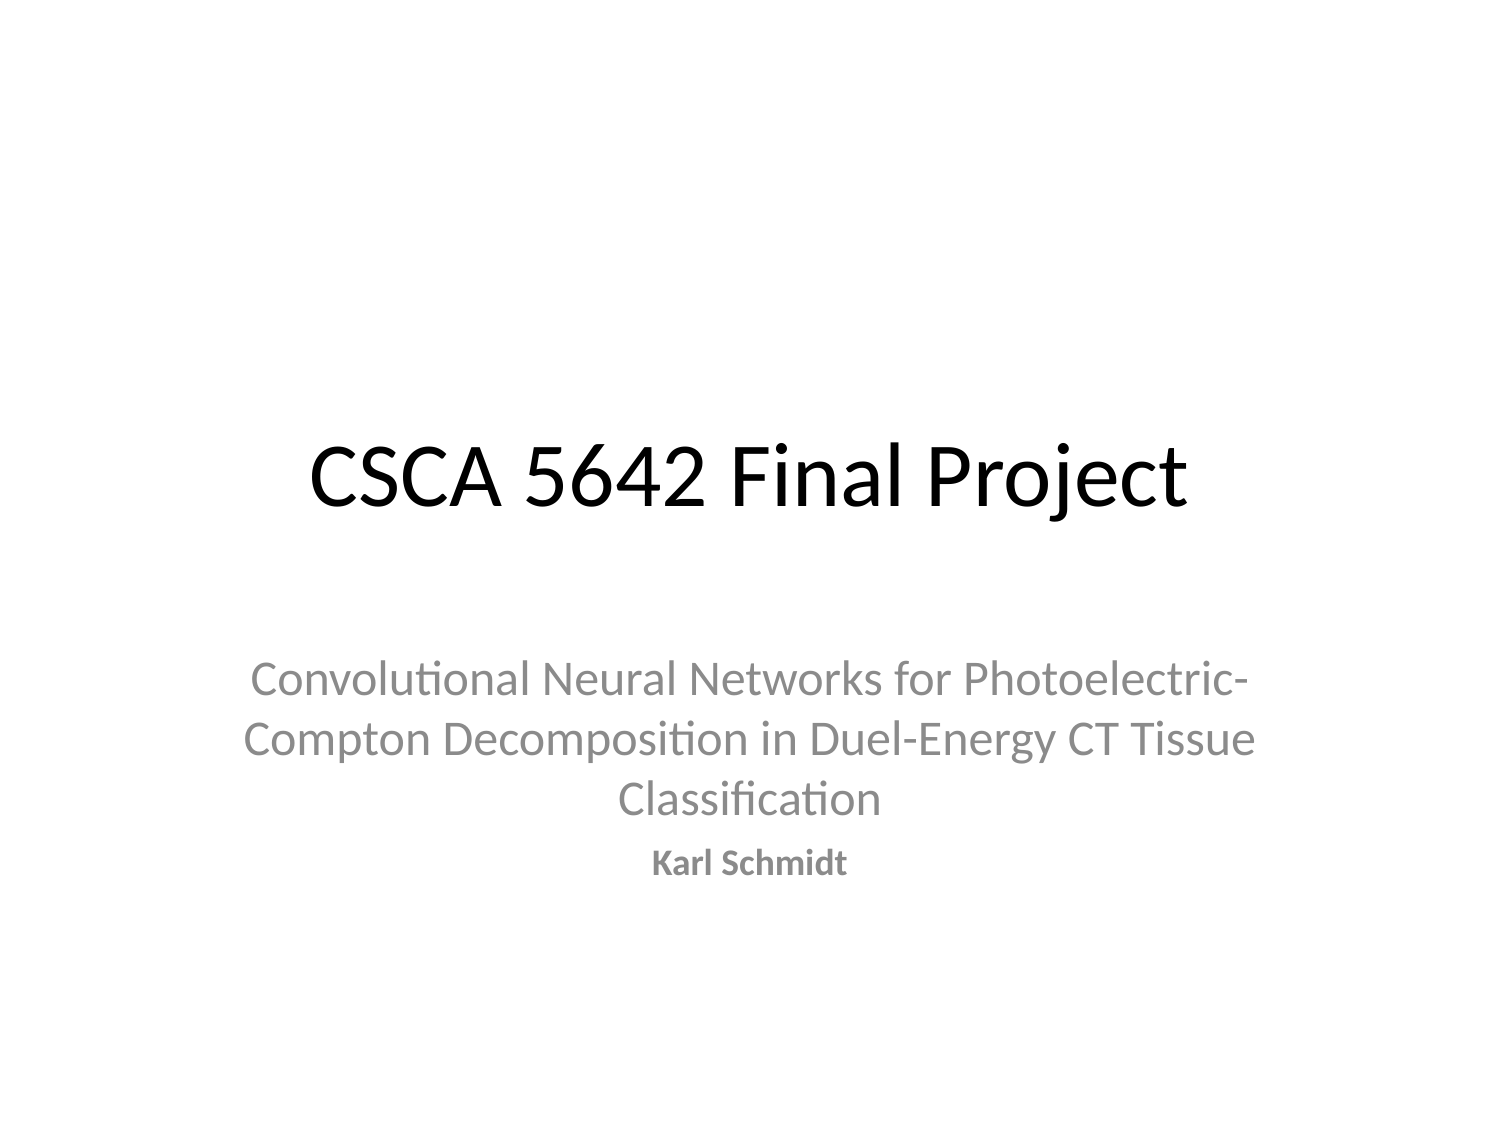

# CSCA 5642 Final Project
Convolutional Neural Networks for Photoelectric-Compton Decomposition in Duel-Energy CT Tissue Classification
Karl Schmidt